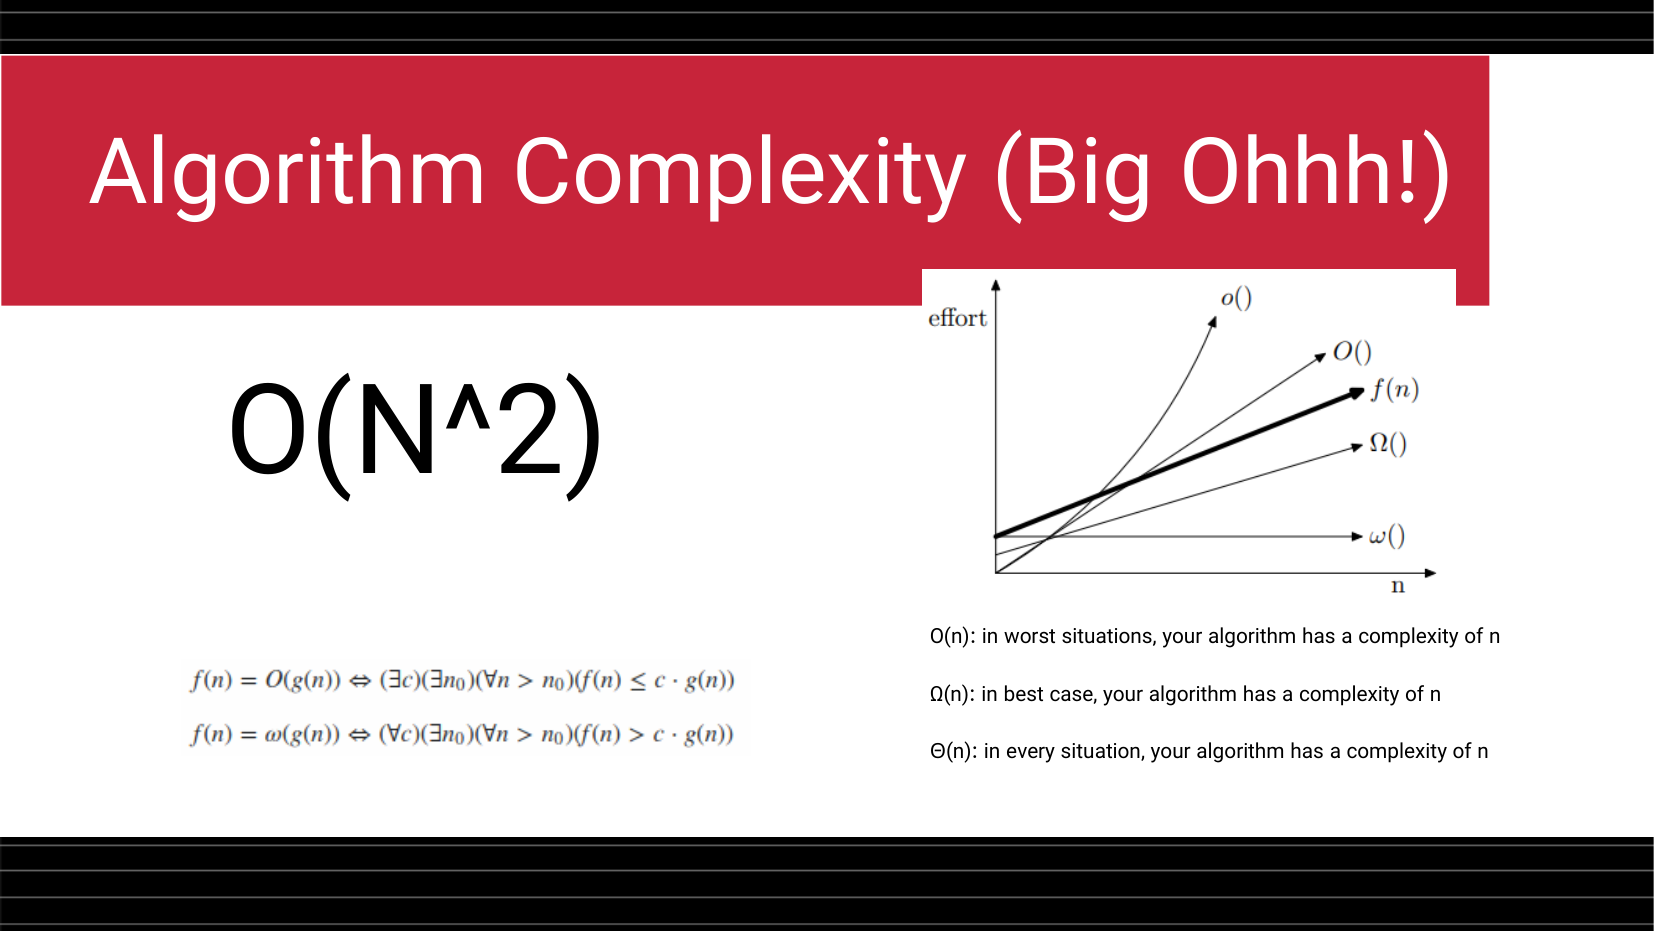

Algorithm Complexity (Big Ohhh!)
# O(N^2)
O(n): in worst situations, your algorithm has a complexity of n
Ω(n): in best case, your algorithm has a complexity of n
Θ(n): in every situation, your algorithm has a complexity of n